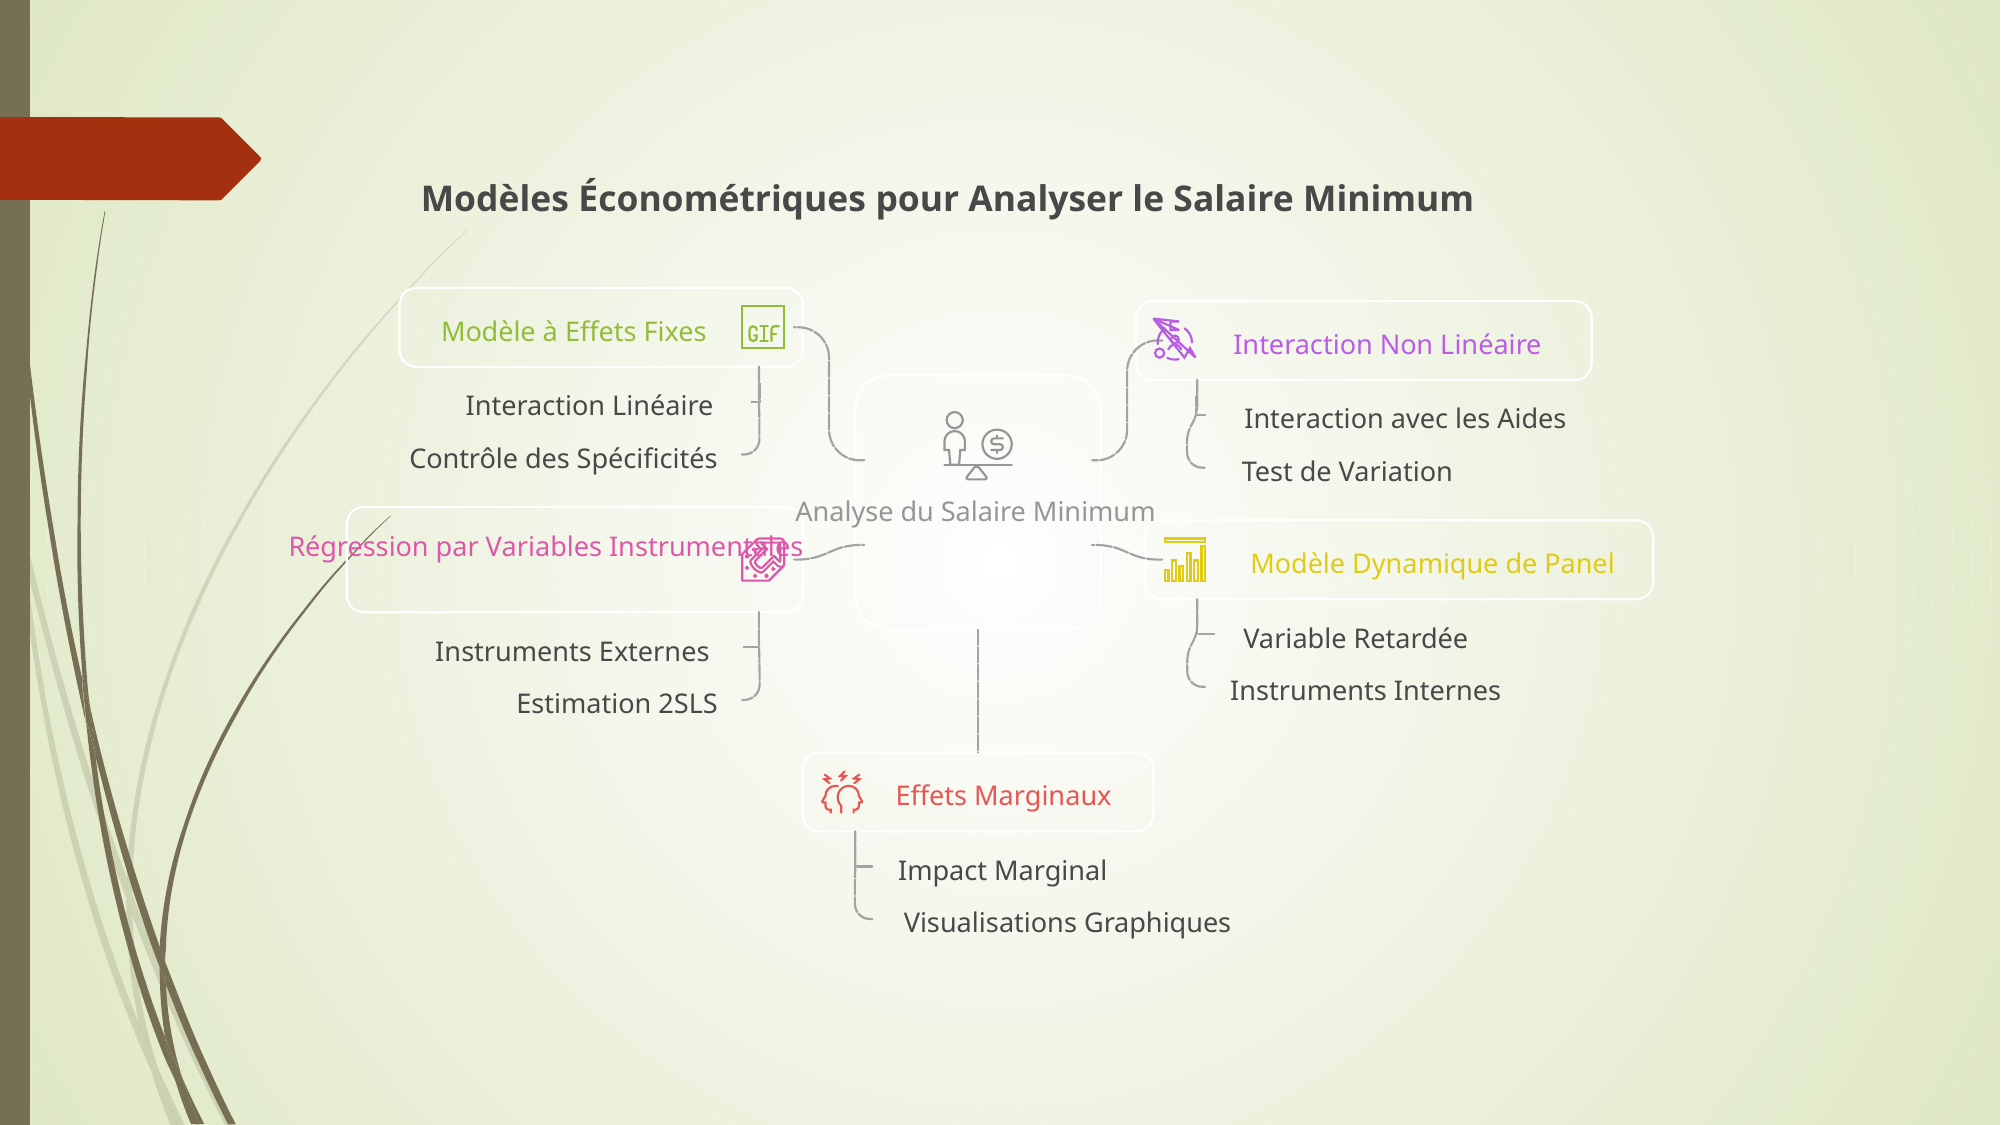

Modèles Économétriques pour Analyser le Salaire Minimum
Modèle à Effets Fixes
Interaction Non Linéaire
Interaction Linéaire
Interaction avec les Aides
Contrôle des Spécificités
Test de Variation
Analyse du Salaire Minimum
Régression par Variables Instrumentales
Modèle Dynamique de Panel
Variable Retardée
Instruments Externes
Instruments Internes
Estimation 2SLS
Effets Marginaux
Impact Marginal
Visualisations Graphiques